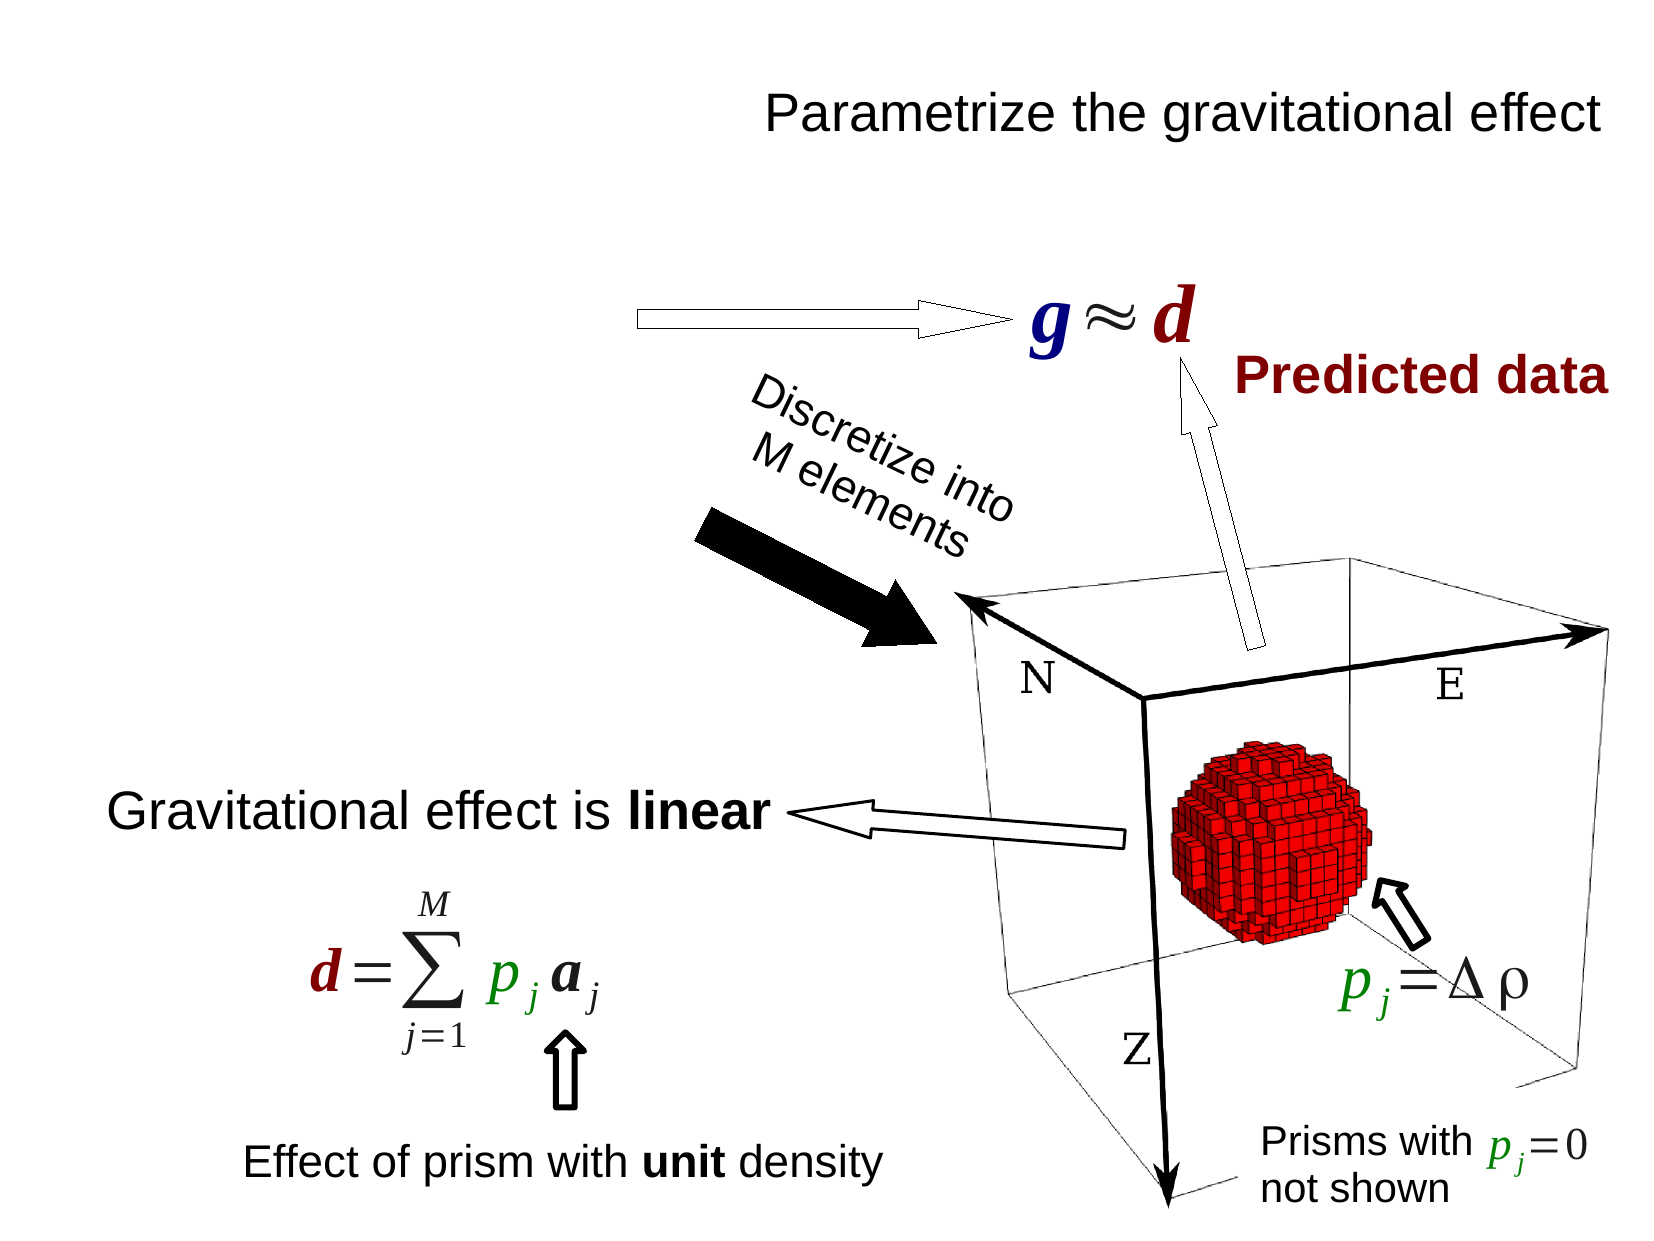

Parametrize the gravitational effect
Predicted data
Discretize into
M elements
Gravitational effect is linear
Prisms with
not shown
Effect of prism with unit density